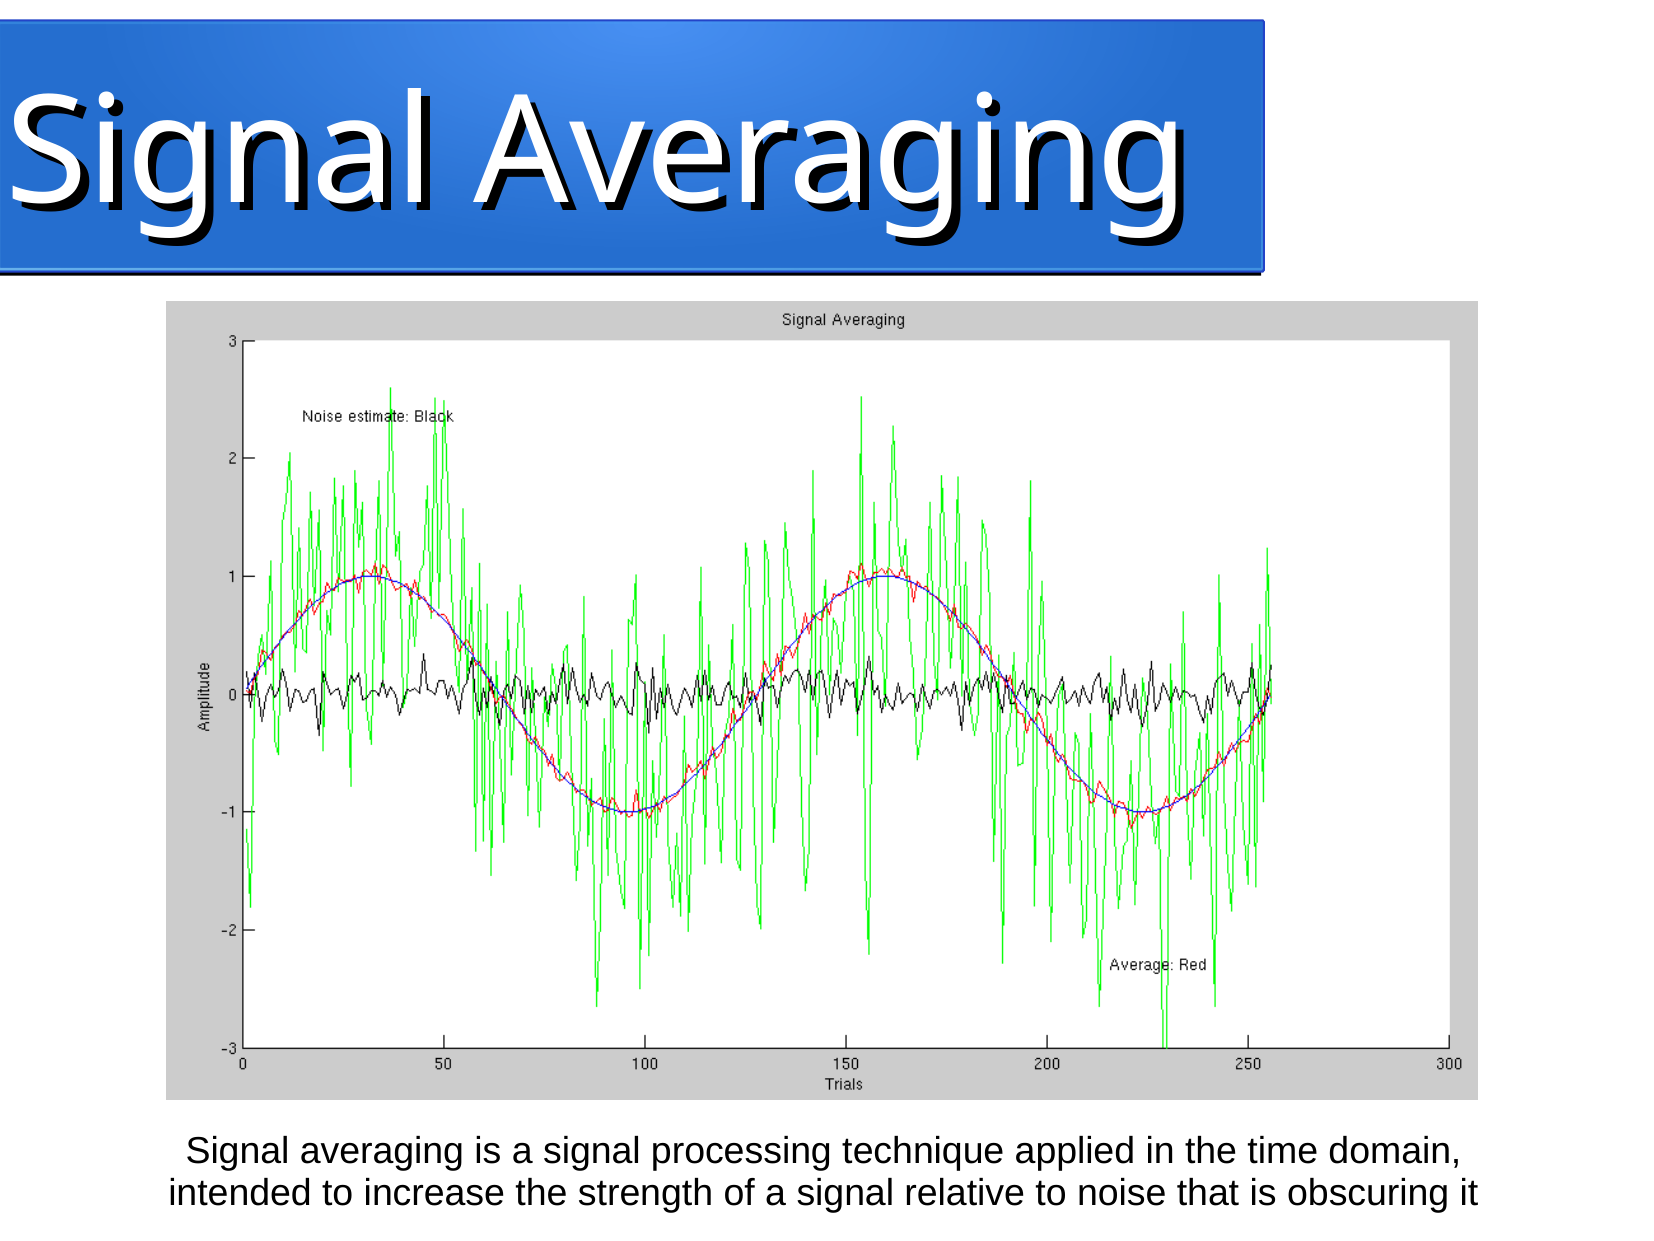

Signal Averaging
Signal averaging is a signal processing technique applied in the time domain, intended to increase the strength of a signal relative to noise that is obscuring it